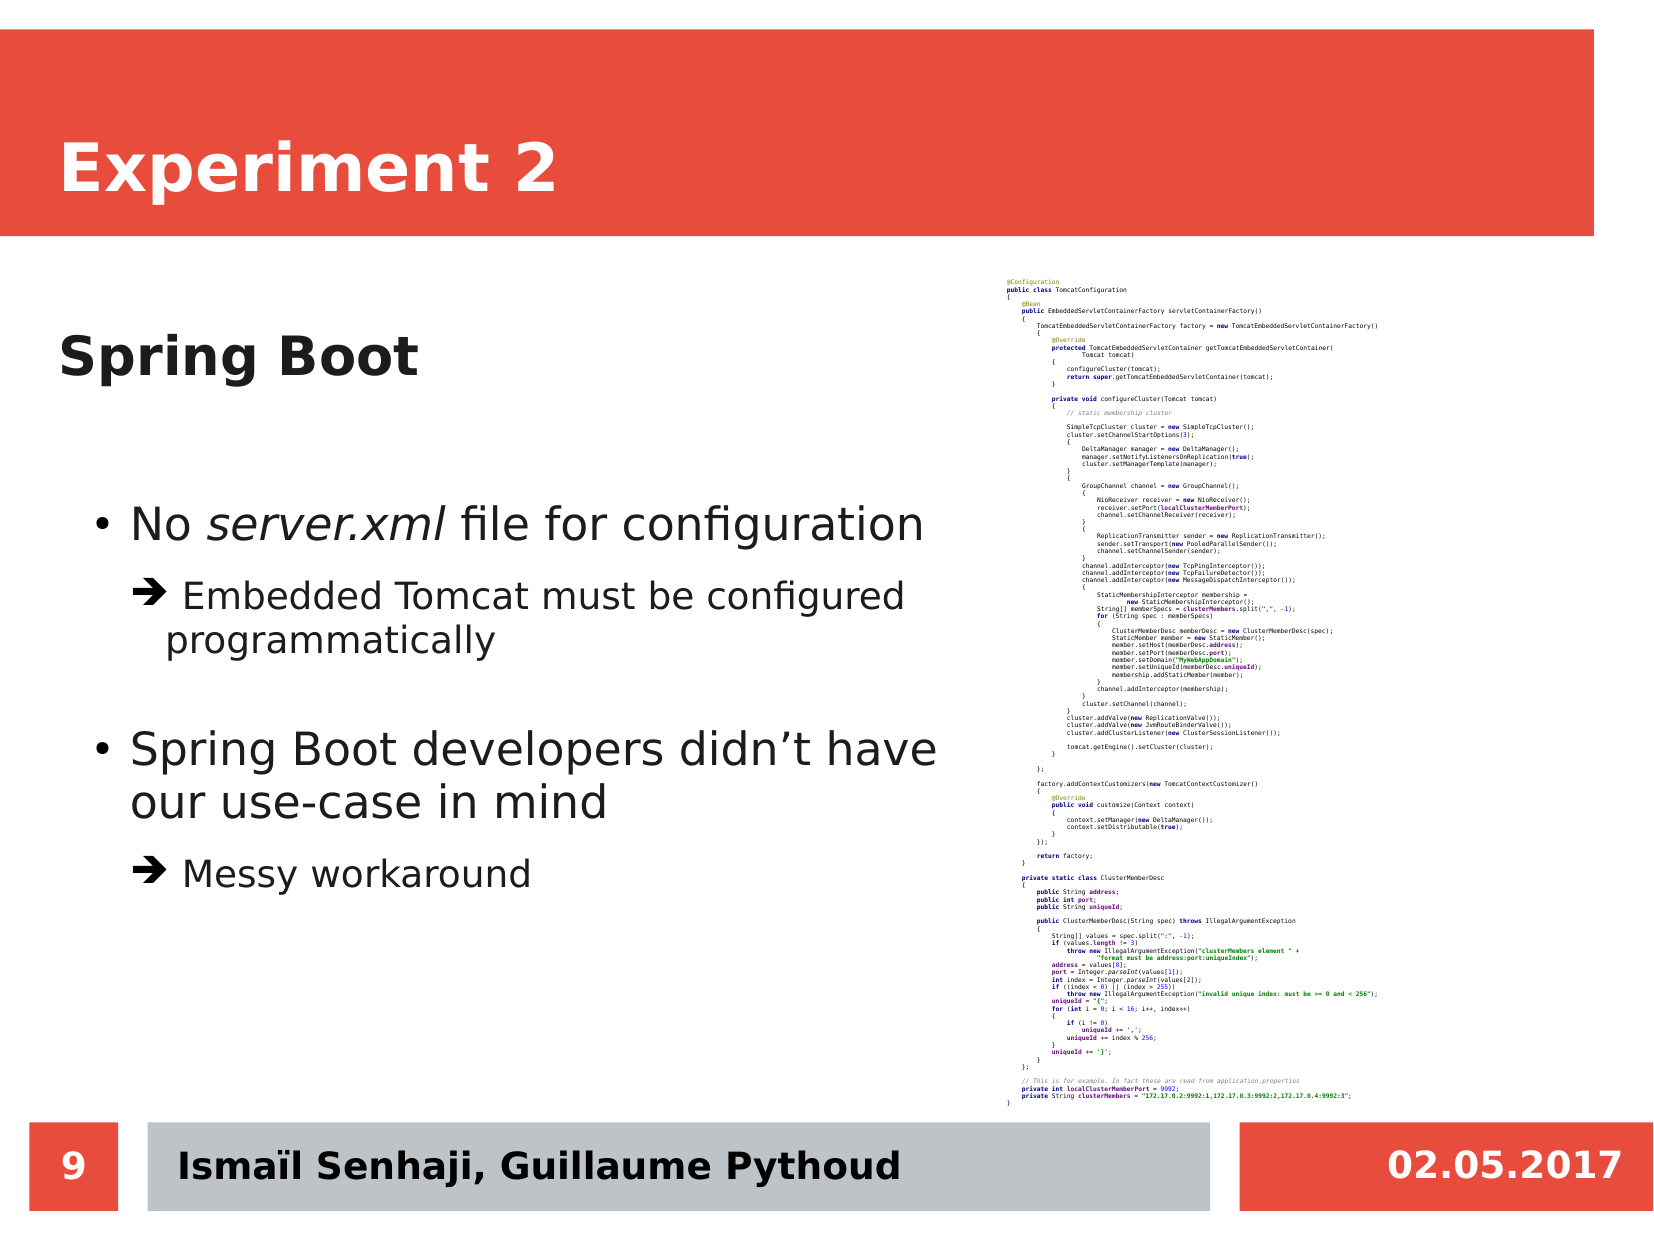

# Experiment 2
@Configuration
public class TomcatConfiguration
{
 @Bean
 public EmbeddedServletContainerFactory servletContainerFactory()
 {
 TomcatEmbeddedServletContainerFactory factory = new TomcatEmbeddedServletContainerFactory()
 {
 @Override
 protected TomcatEmbeddedServletContainer getTomcatEmbeddedServletContainer(
 Tomcat tomcat)
 {
 configureCluster(tomcat);
 return super.getTomcatEmbeddedServletContainer(tomcat);
 }
 private void configureCluster(Tomcat tomcat)
 {
 // static membership cluster
 SimpleTcpCluster cluster = new SimpleTcpCluster();
 cluster.setChannelStartOptions(3);
 {
 DeltaManager manager = new DeltaManager();
 manager.setNotifyListenersOnReplication(true);
 cluster.setManagerTemplate(manager);
 }
 {
 GroupChannel channel = new GroupChannel();
 {
 NioReceiver receiver = new NioReceiver();
 receiver.setPort(localClusterMemberPort);
 channel.setChannelReceiver(receiver);
 }
 {
 ReplicationTransmitter sender = new ReplicationTransmitter();
 sender.setTransport(new PooledParallelSender());
 channel.setChannelSender(sender);
 }
 channel.addInterceptor(new TcpPingInterceptor());
 channel.addInterceptor(new TcpFailureDetector());
 channel.addInterceptor(new MessageDispatchInterceptor());
 {
 StaticMembershipInterceptor membership =
 new StaticMembershipInterceptor();
 String[] memberSpecs = clusterMembers.split(",", -1);
 for (String spec : memberSpecs)
 {
 ClusterMemberDesc memberDesc = new ClusterMemberDesc(spec);
 StaticMember member = new StaticMember();
 member.setHost(memberDesc.address);
 member.setPort(memberDesc.port);
 member.setDomain("MyWebAppDomain");
 member.setUniqueId(memberDesc.uniqueId);
 membership.addStaticMember(member);
 }
 channel.addInterceptor(membership);
 }
 cluster.setChannel(channel);
 }
 cluster.addValve(new ReplicationValve());
 cluster.addValve(new JvmRouteBinderValve());
 cluster.addClusterListener(new ClusterSessionListener());
 tomcat.getEngine().setCluster(cluster);
 }
 };
 factory.addContextCustomizers(new TomcatContextCustomizer()
 {
 @Override
 public void customize(Context context)
 {
 context.setManager(new DeltaManager());
 context.setDistributable(true);
 }
 });
 return factory;
 }
 private static class ClusterMemberDesc
 {
 public String address;
 public int port;
 public String uniqueId;
 public ClusterMemberDesc(String spec) throws IllegalArgumentException
 {
 String[] values = spec.split(":", -1);
 if (values.length != 3)
 throw new IllegalArgumentException("clusterMembers element " +
 "format must be address:port:uniqueIndex");
 address = values[0];
 port = Integer.parseInt(values[1]);
 int index = Integer.parseInt(values[2]);
 if ((index < 0) || (index > 255))
 throw new IllegalArgumentException("invalid unique index: must be >= 0 and < 256");
 uniqueId = "{";
 for (int i = 0; i < 16; i++, index++)
 {
 if (i != 0)
 uniqueId += ',';
 uniqueId += index % 256;
 }
 uniqueId += '}';
 }
 };
 // This is for example. In fact these are read from application.properties
 private int localClusterMemberPort = 9992;
 private String clusterMembers = "172.17.0.2:9992:1,172.17.0.3:9992:2,172.17.0.4:9992:3";
}
Spring Boot
No server.xml file for configuration
 Embedded Tomcat must be configured programmatically
Spring Boot developers didn’t have our use-case in mind
 Messy workaround
9
Ismaïl Senhaji, Guillaume Pythoud
02.05.2017